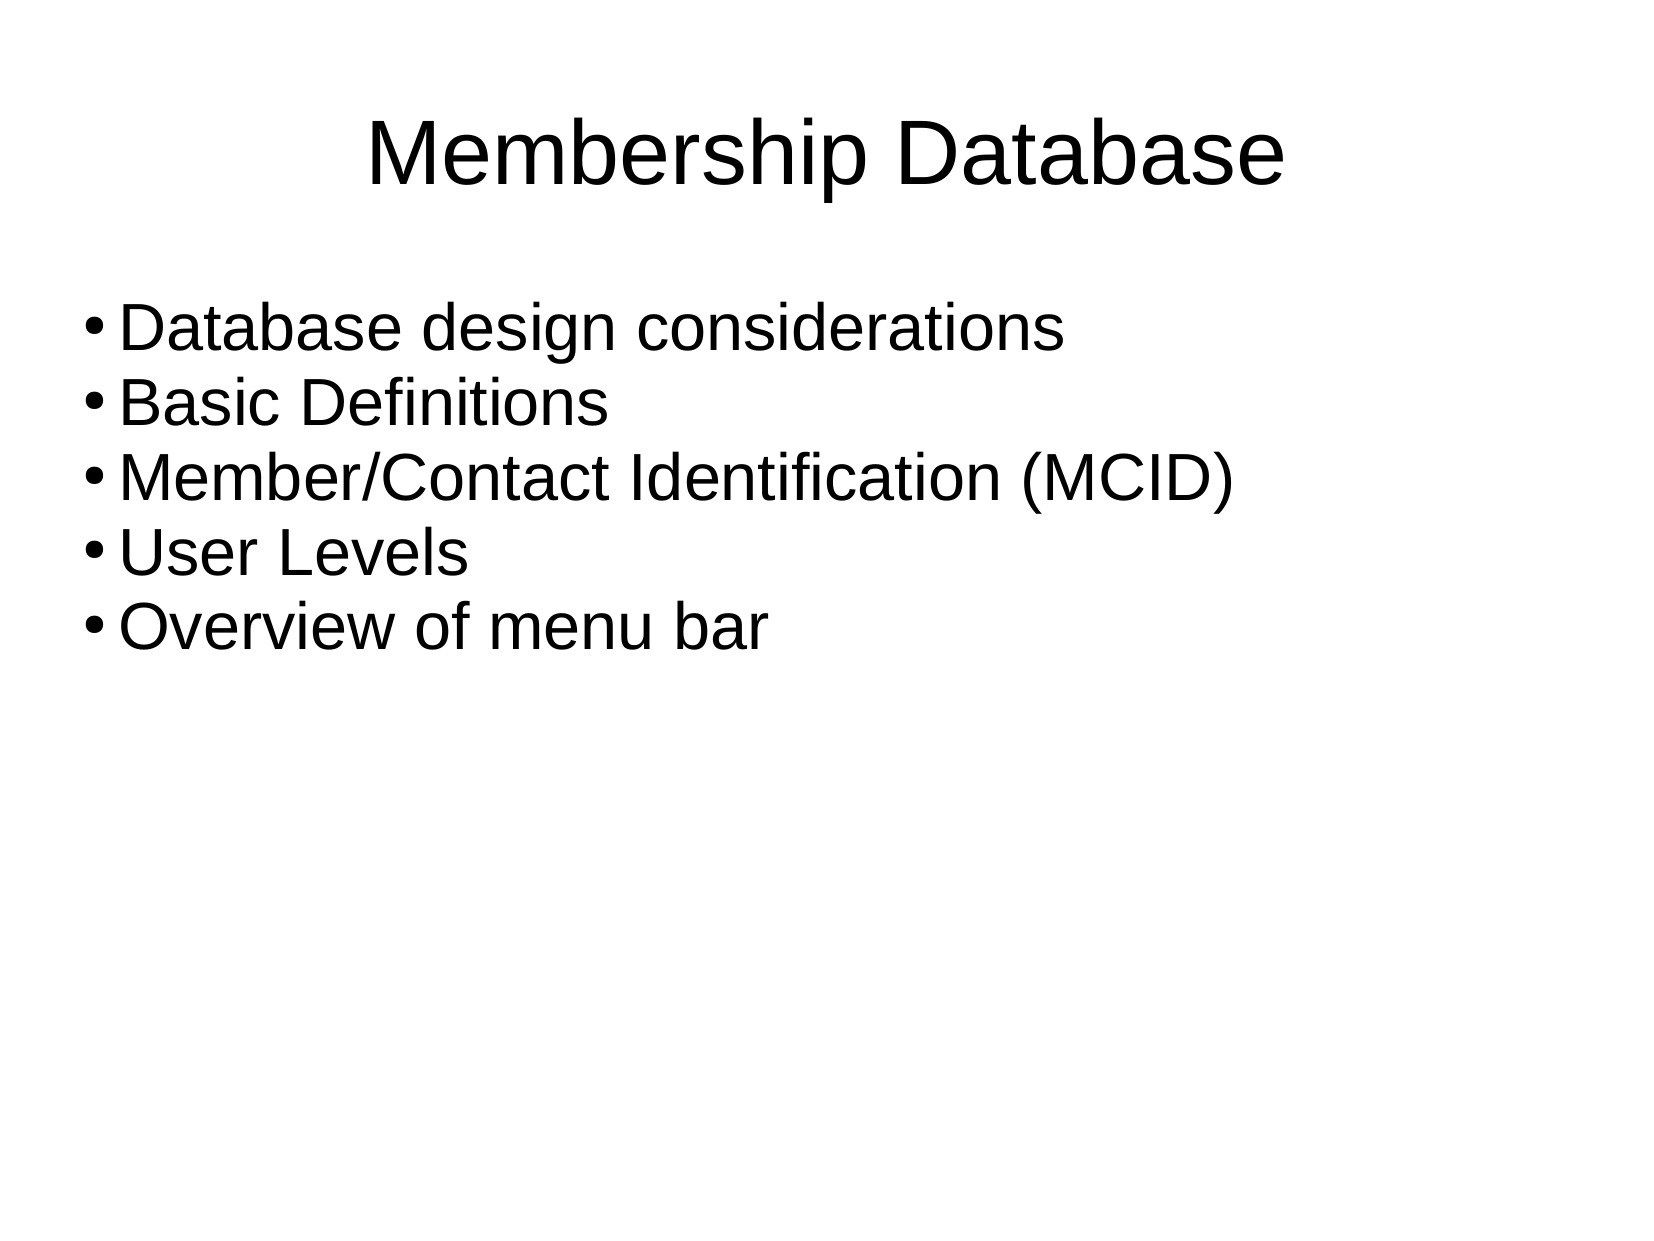

# Membership Database
Database design considerations
Basic Definitions
Member/Contact Identification (MCID)
User Levels
Overview of menu bar